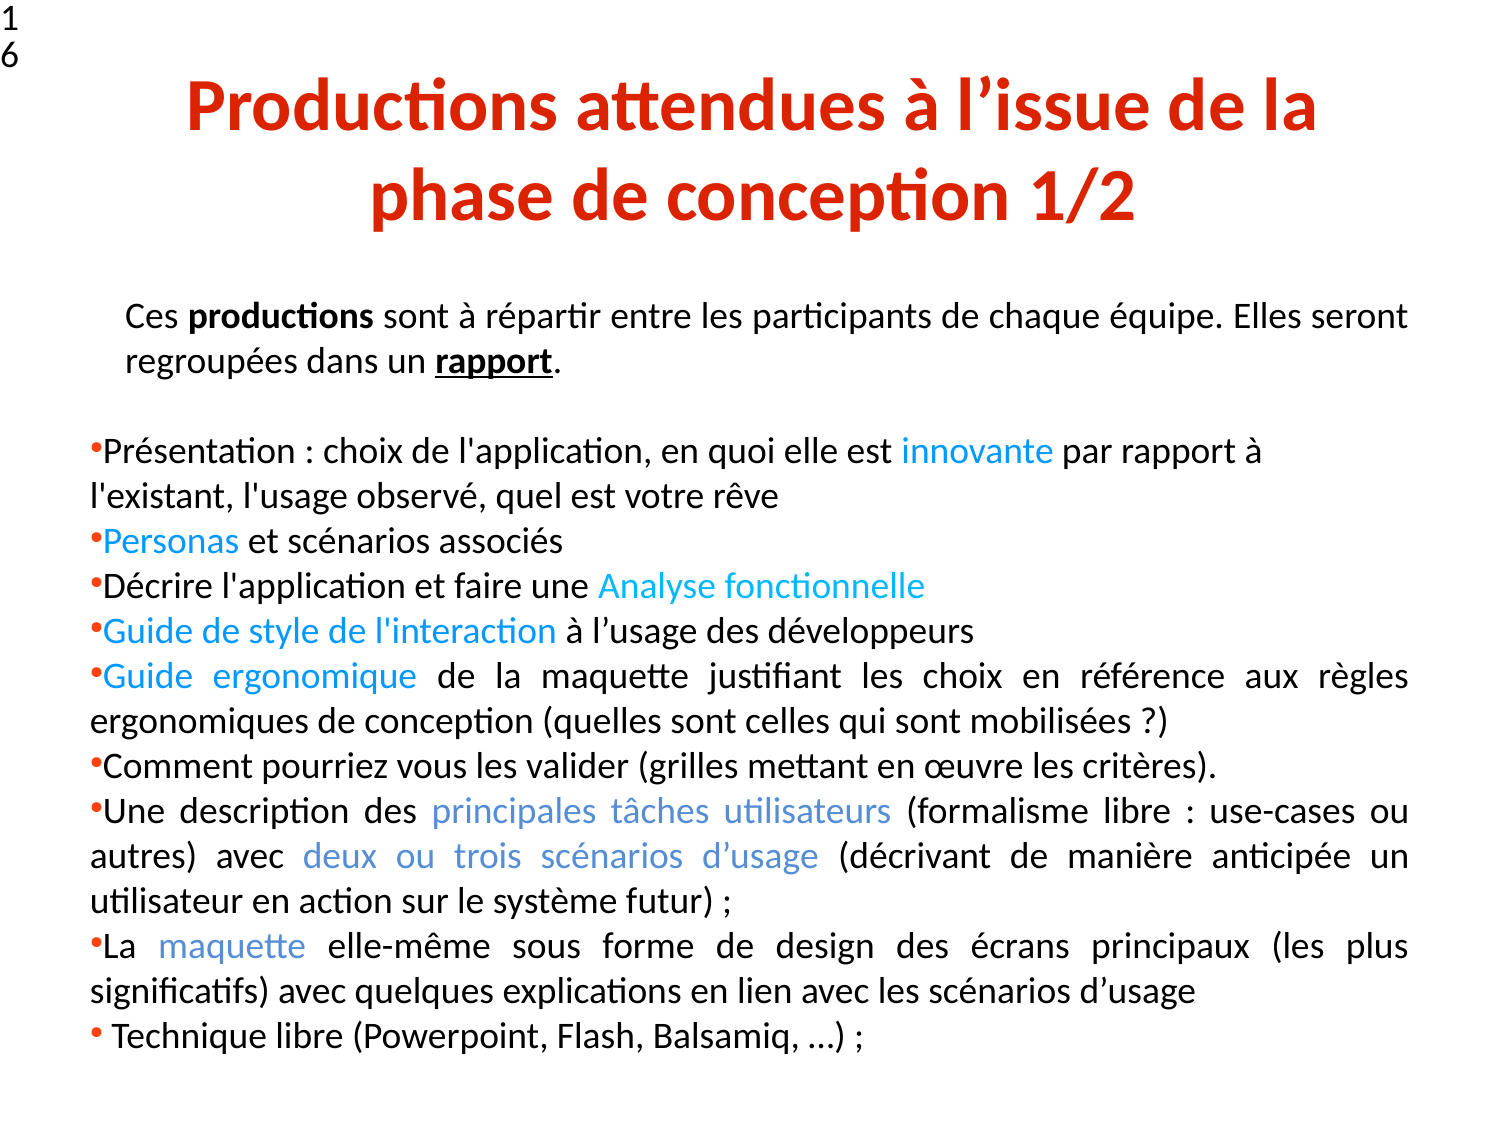

Productions attendues à l’issue de la phase de conception 1/2
Ces productions sont à répartir entre les participants de chaque équipe. Elles seront regroupées dans un rapport.
Présentation : choix de l'application, en quoi elle est innovante par rapport à l'existant, l'usage observé, quel est votre rêve
Personas et scénarios associés
Décrire l'application et faire une Analyse fonctionnelle
Guide de style de l'interaction à l’usage des développeurs
Guide ergonomique de la maquette justifiant les choix en référence aux règles ergonomiques de conception (quelles sont celles qui sont mobilisées ?)
Comment pourriez vous les valider (grilles mettant en œuvre les critères).
Une description des principales tâches utilisateurs (formalisme libre : use-cases ou autres) avec deux ou trois scénarios d’usage (décrivant de manière anticipée un utilisateur en action sur le système futur) ;
La maquette elle-même sous forme de design des écrans principaux (les plus significatifs) avec quelques explications en lien avec les scénarios d’usage
 Technique libre (Powerpoint, Flash, Balsamiq, …) ;